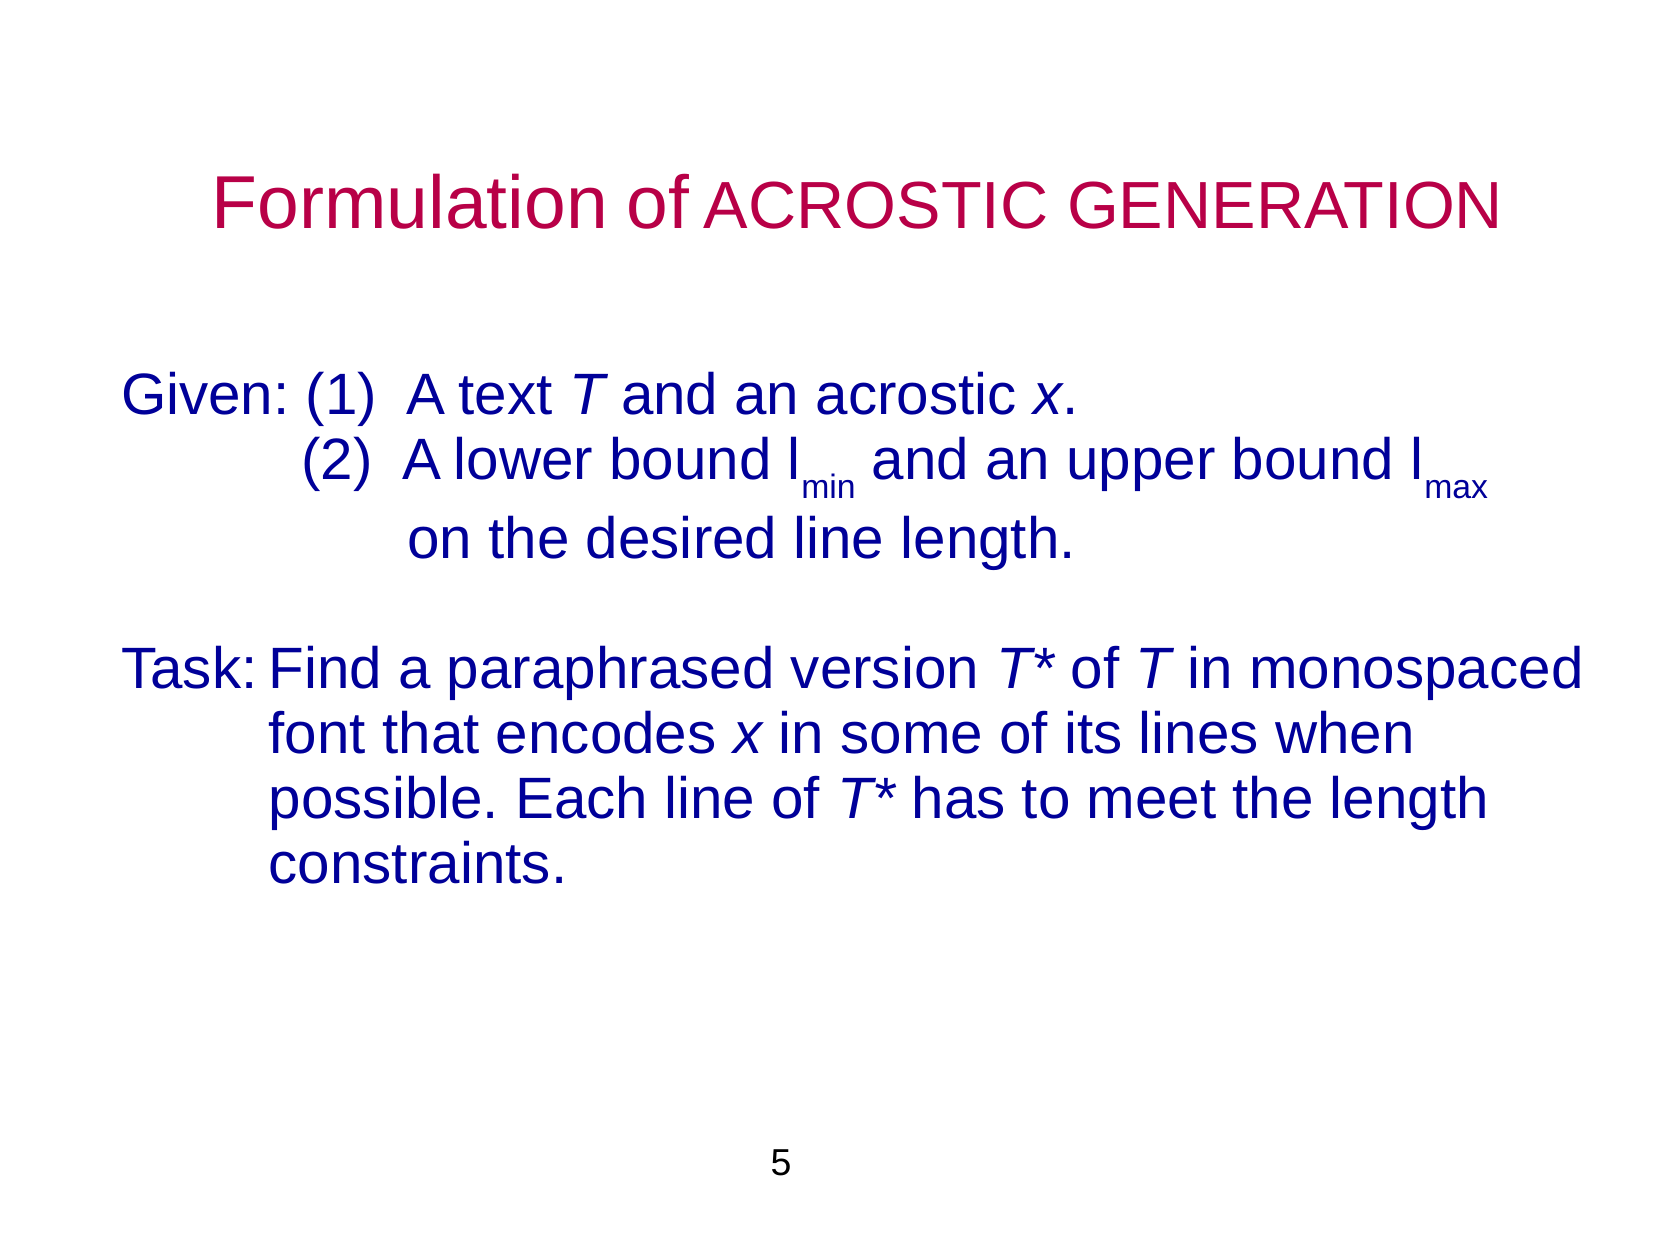

Formulation of ACROSTIC GENERATION
Given: (1) A text T and an acrostic x.
		 (2) A lower bound lmin and an upper bound lmax
			 on the desired line length.
Task:	Find a paraphrased version T* of T in monospaced
		font that encodes x in some of its lines when
		possible. Each line of T* has to meet the length
		constraints.
5